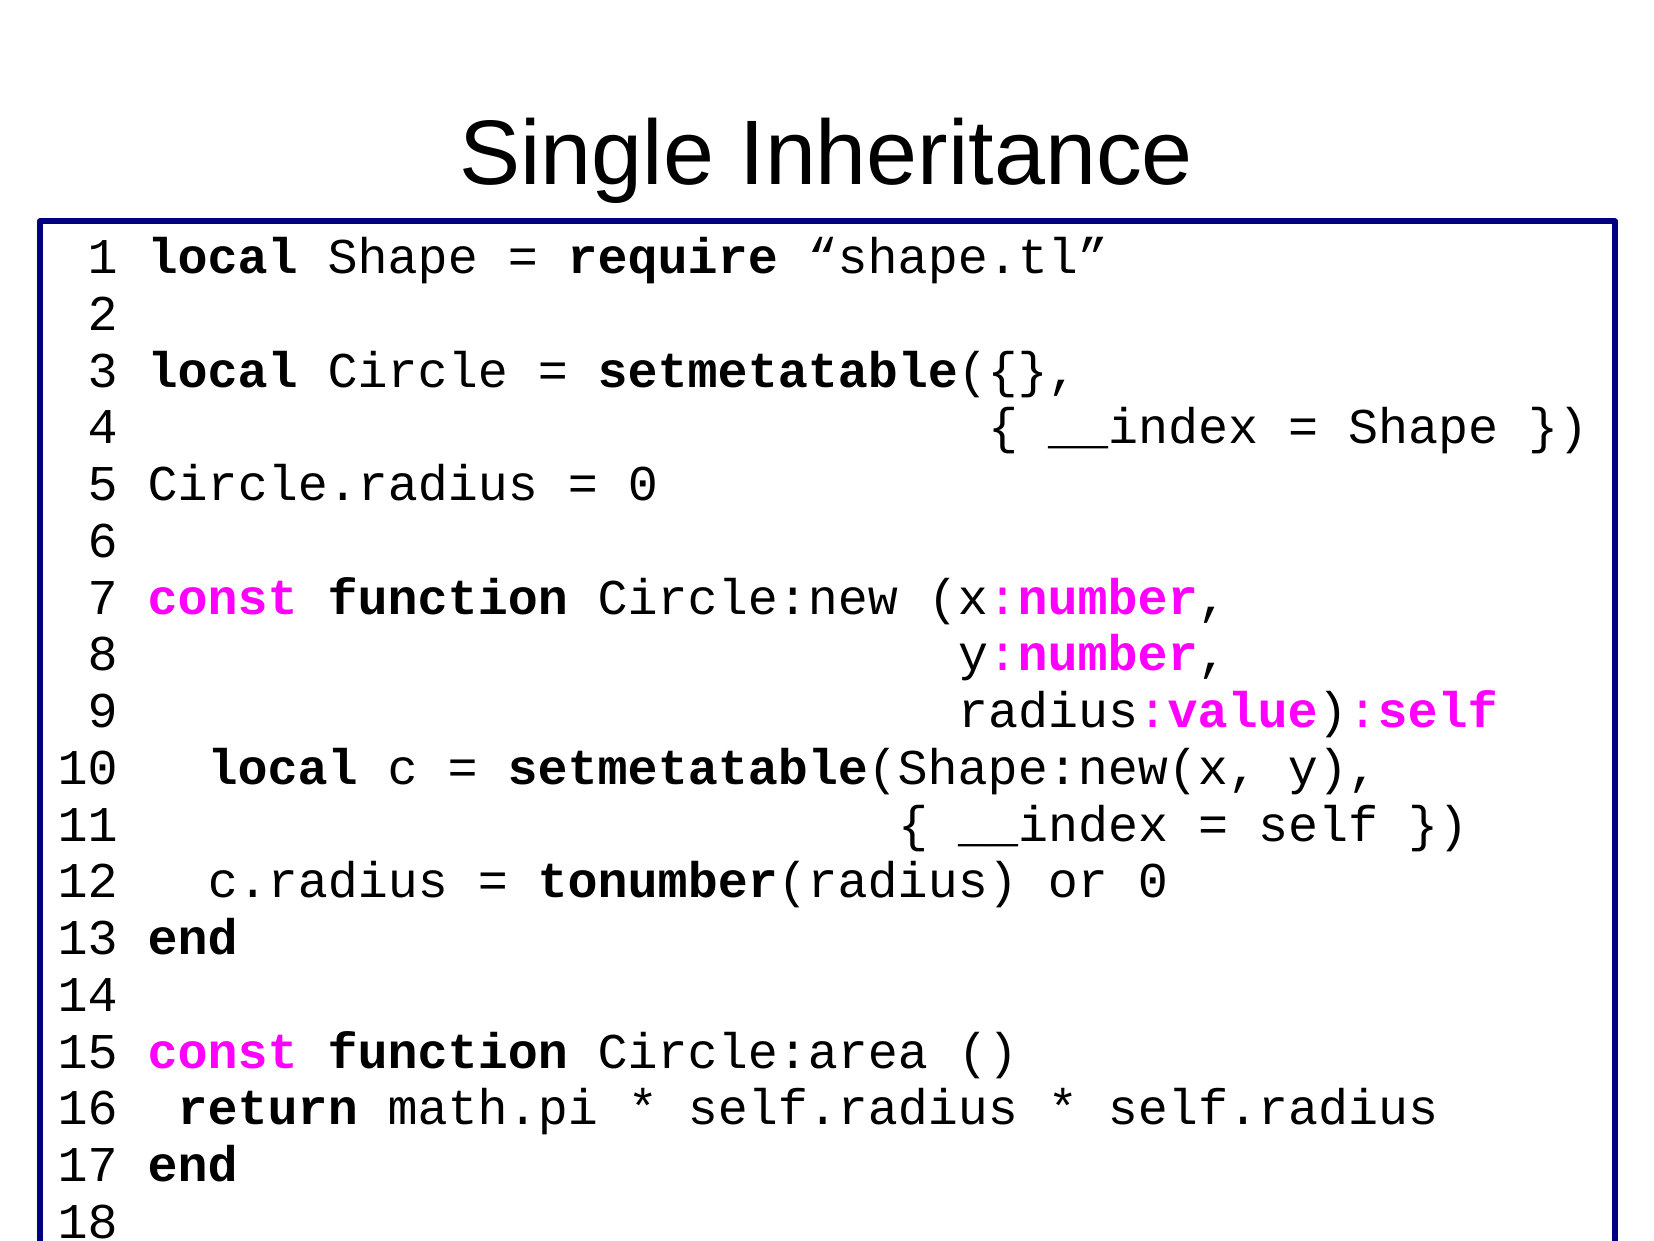

# Single Inheritance
 1 local Shape = require “shape.tl”
 2
 3 local Circle = setmetatable({},
 4 { __index = Shape })
 5 Circle.radius = 0
 6
 7 const function Circle:new (x:number,
 8 y:number,
 9 radius:value):self
10 local c = setmetatable(Shape:new(x, y),
11 { __index = self })
12 c.radius = tonumber(radius) or 0
13 end
14
15 const function Circle:area ()
16 return math.pi * self.radius * self.radius
17 end
18
19 return Circle